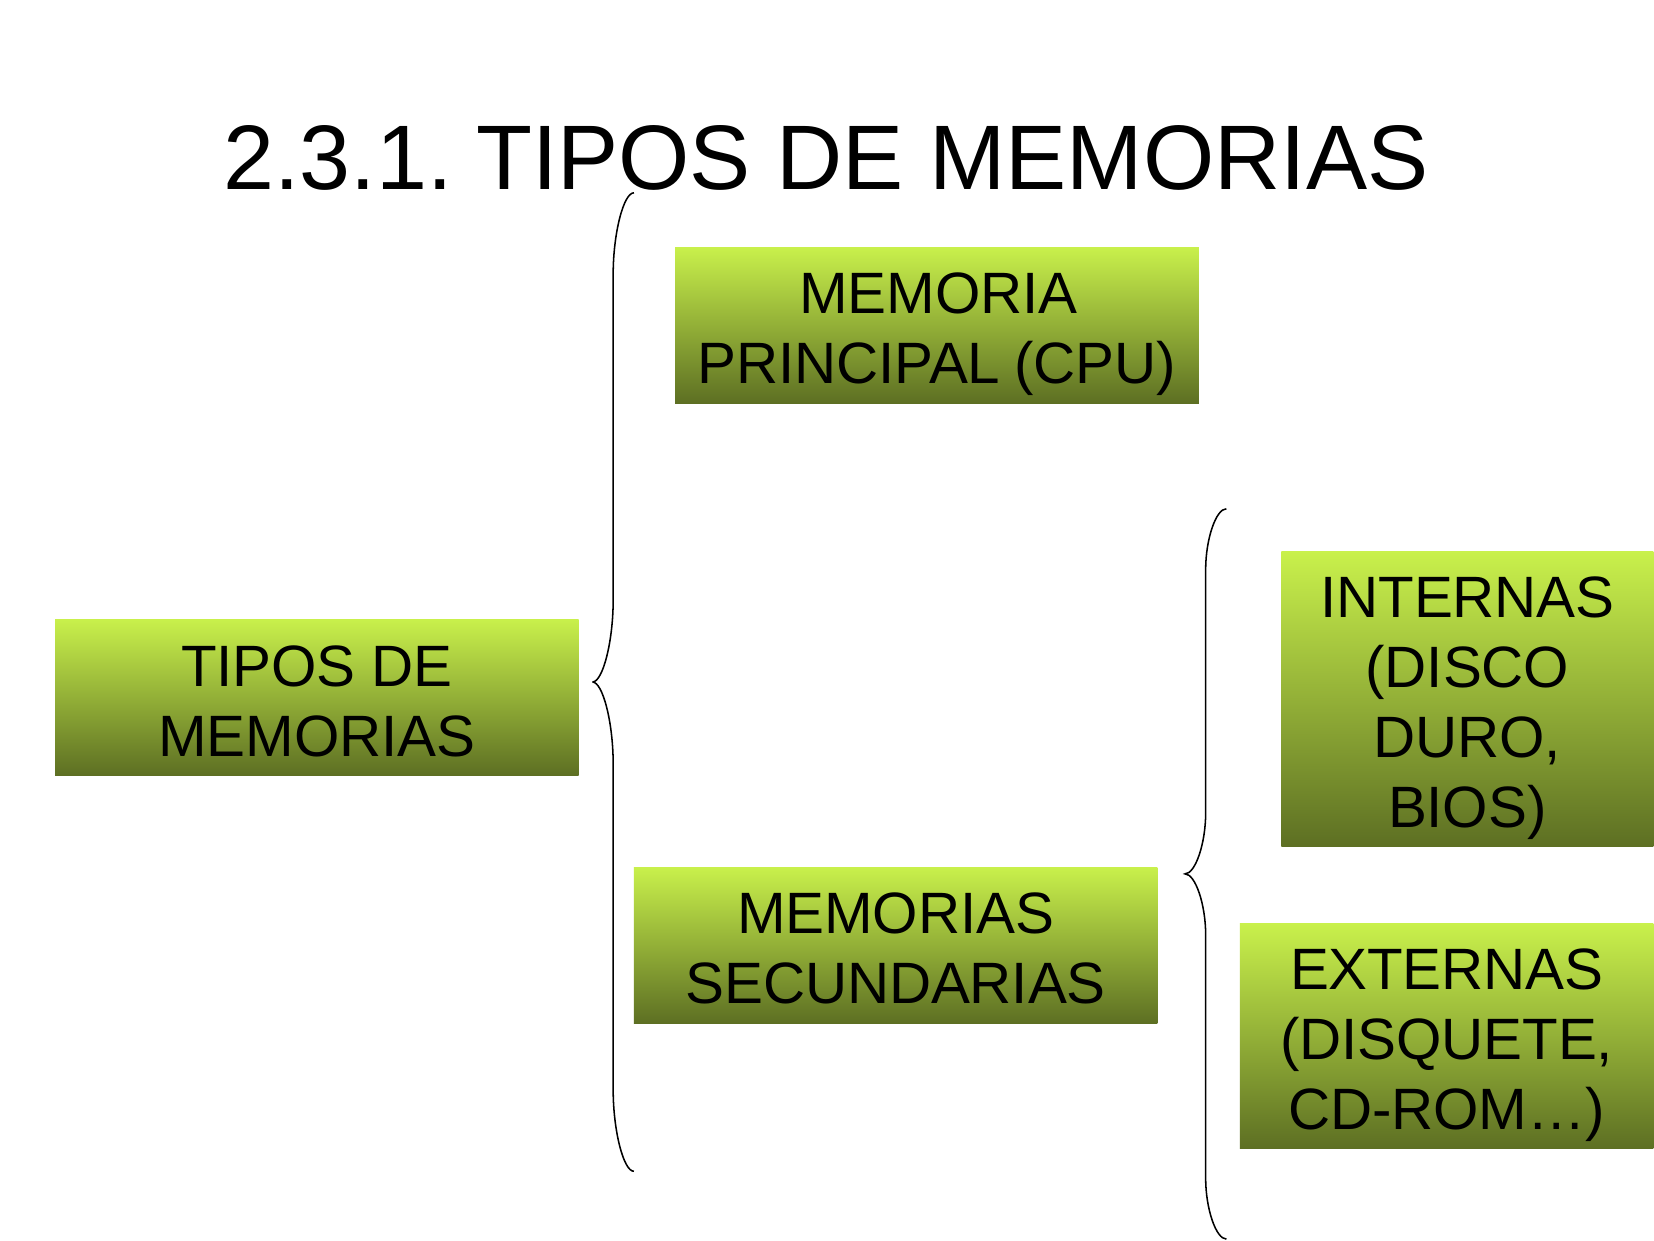

# 2.3.1. TIPOS DE MEMORIAS
MEMORIA PRINCIPAL (CPU)
INTERNAS (DISCO DURO, BIOS)
TIPOS DE MEMORIAS
MEMORIAS SECUNDARIAS
EXTERNAS (DISQUETE, CD-ROM…)